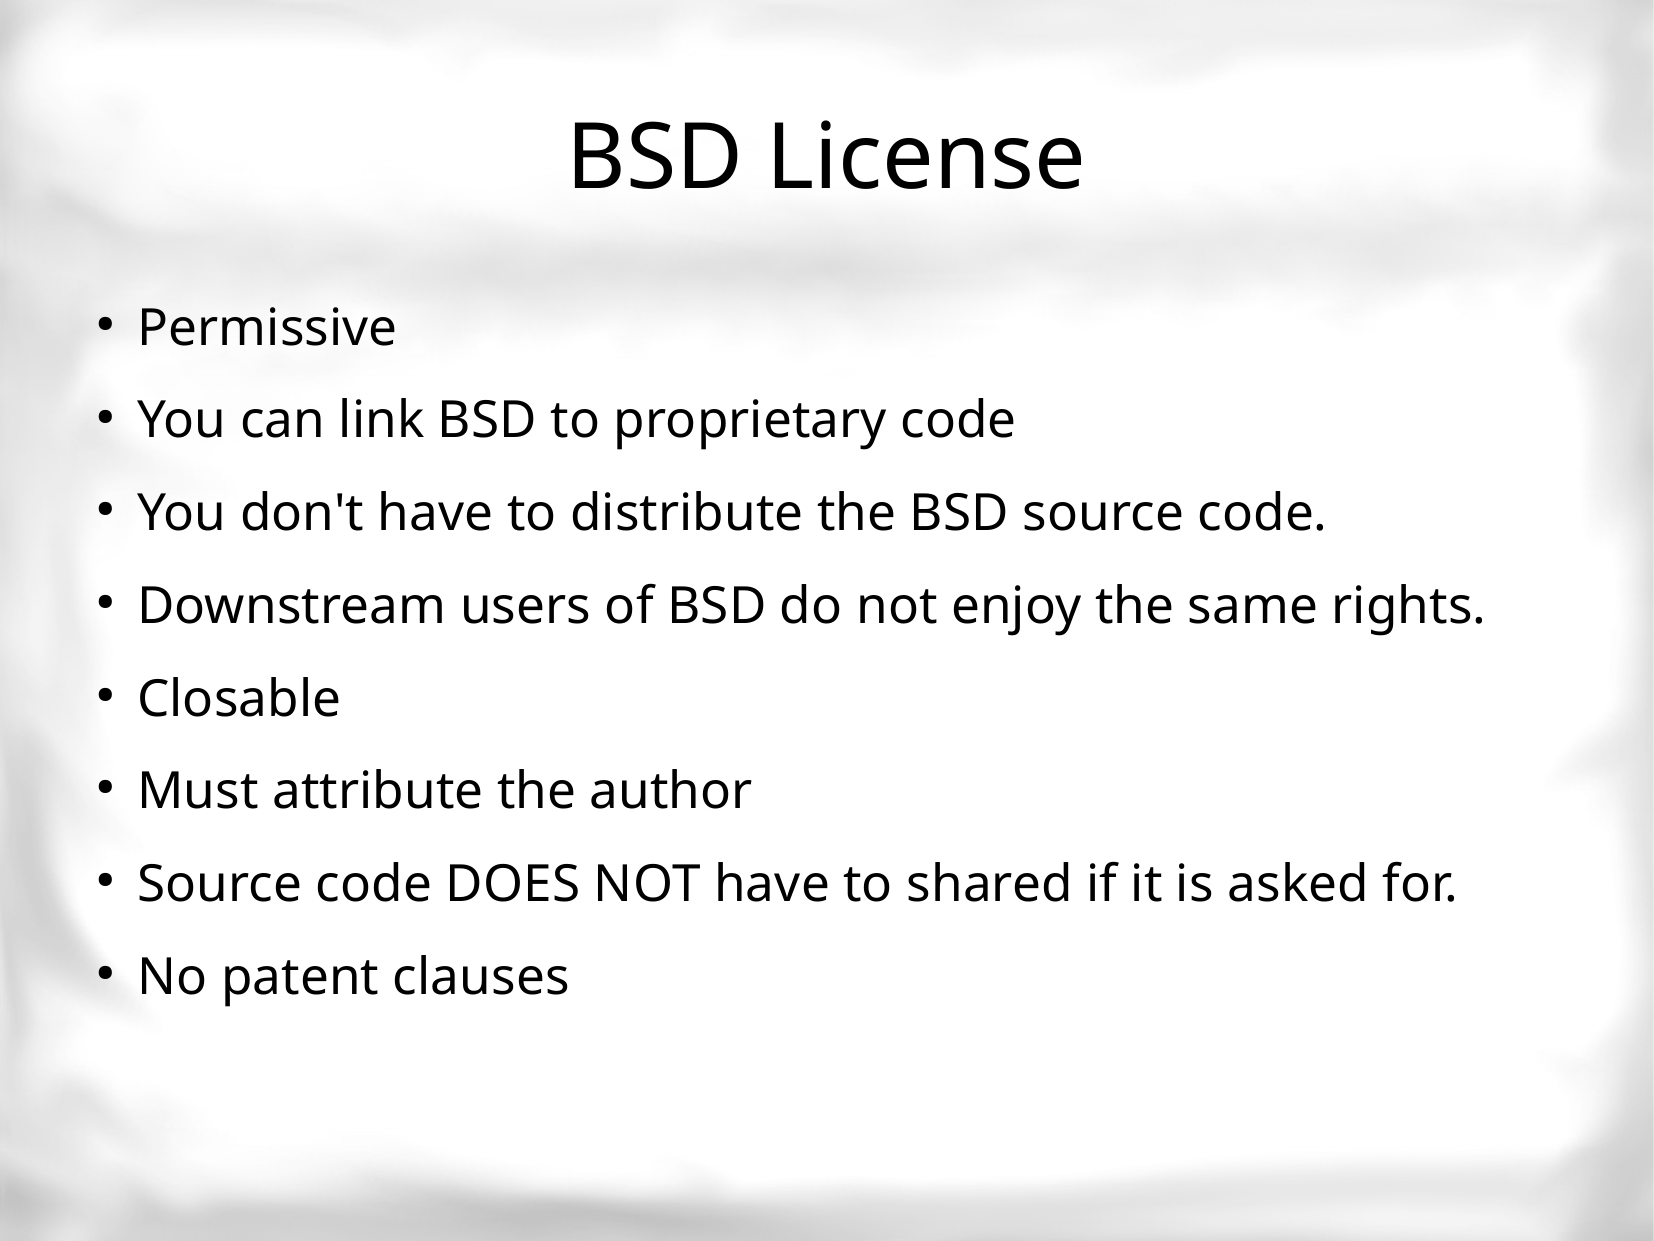

# BSD License
Permissive
You can link BSD to proprietary code
You don't have to distribute the BSD source code.
Downstream users of BSD do not enjoy the same rights.
Closable
Must attribute the author
Source code DOES NOT have to shared if it is asked for.
No patent clauses